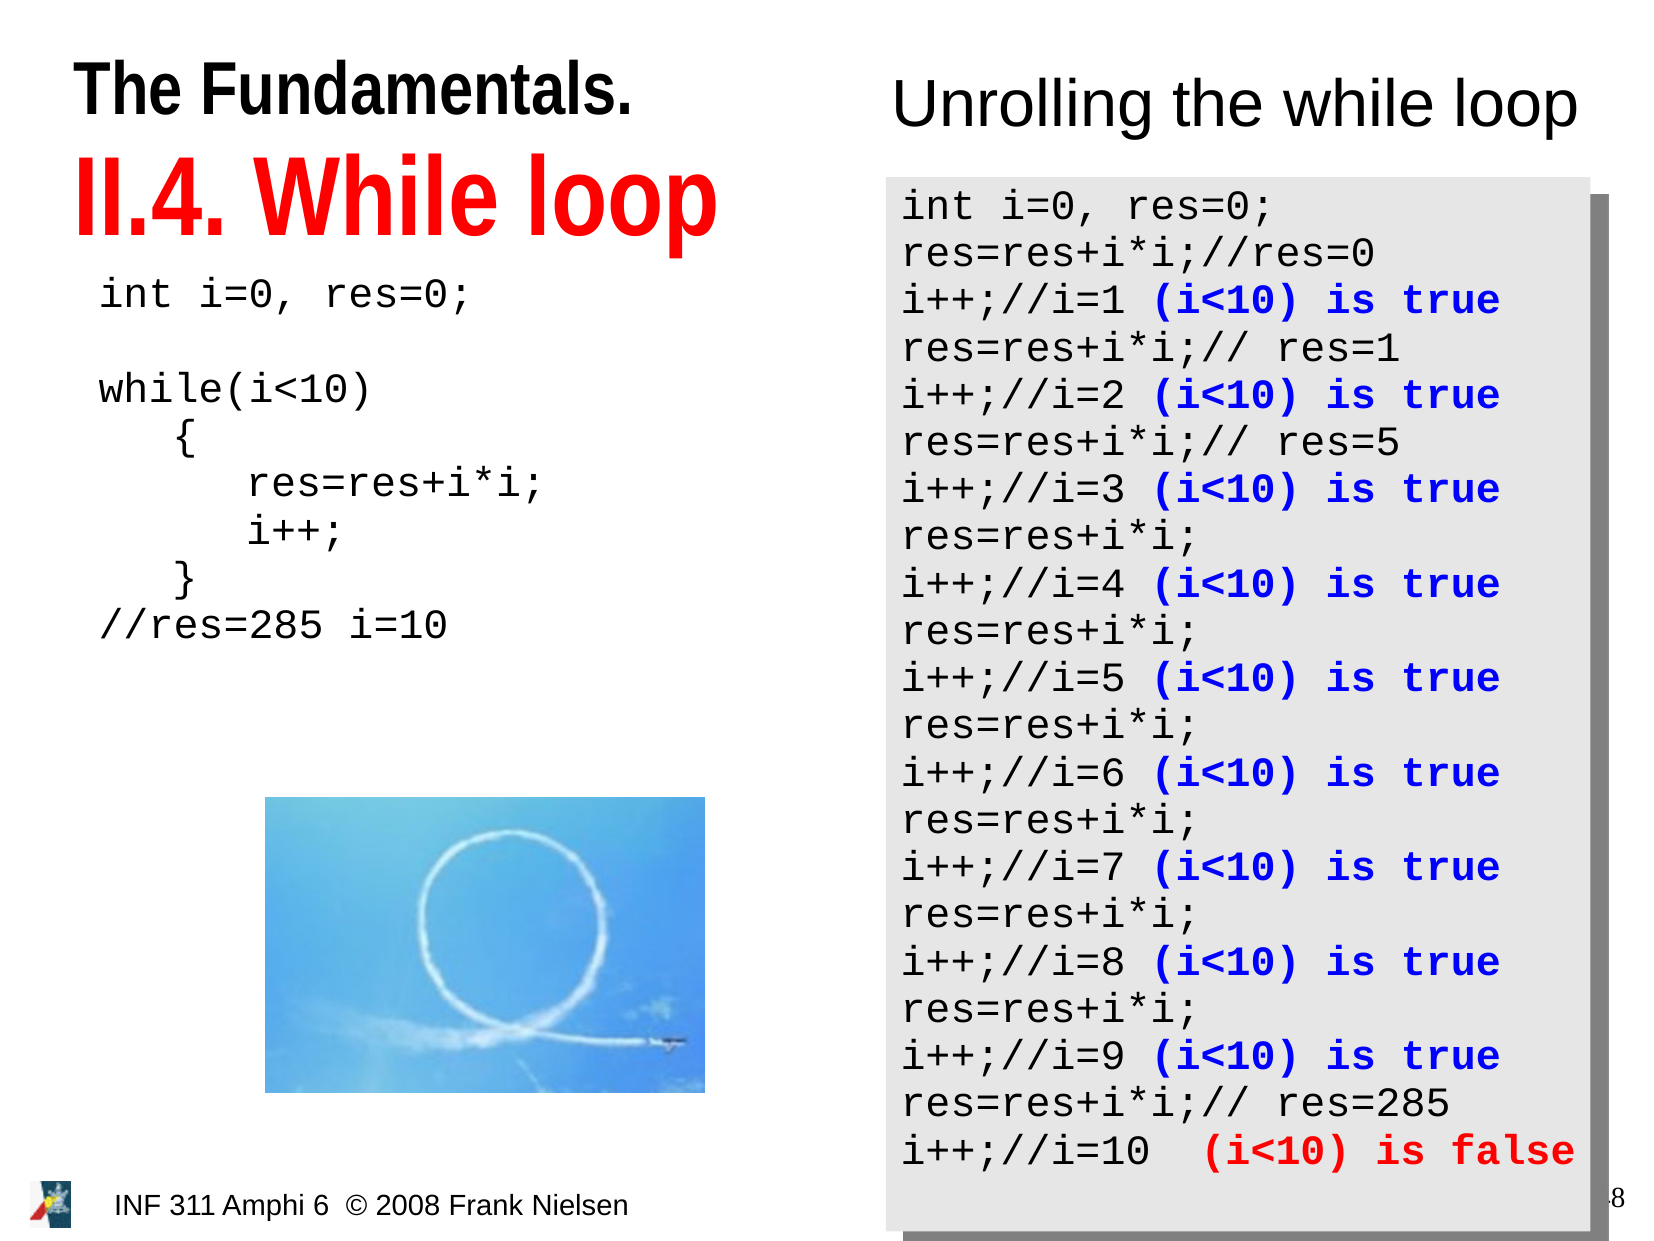

The Fundamentals.
II.4. While loop
Unrolling the while loop
int i=0, res=0;
res=res+i*i;//res=0
i++;//i=1 (i<10) is true
res=res+i*i;// res=1
i++;//i=2 (i<10) is true
res=res+i*i;// res=5
i++;//i=3 (i<10) is true
res=res+i*i;
i++;//i=4 (i<10) is true
res=res+i*i;
i++;//i=5 (i<10) is true
res=res+i*i;
i++;//i=6 (i<10) is true
res=res+i*i;
i++;//i=7 (i<10) is true
res=res+i*i;
i++;//i=8 (i<10) is true
res=res+i*i;
i++;//i=9 (i<10) is true
res=res+i*i;// res=285
i++;//i=10 (i<10) is false
int i=0, res=0;
while(i<10)
	{
		res=res+i*i;
		i++;
	}
//res=285 i=10